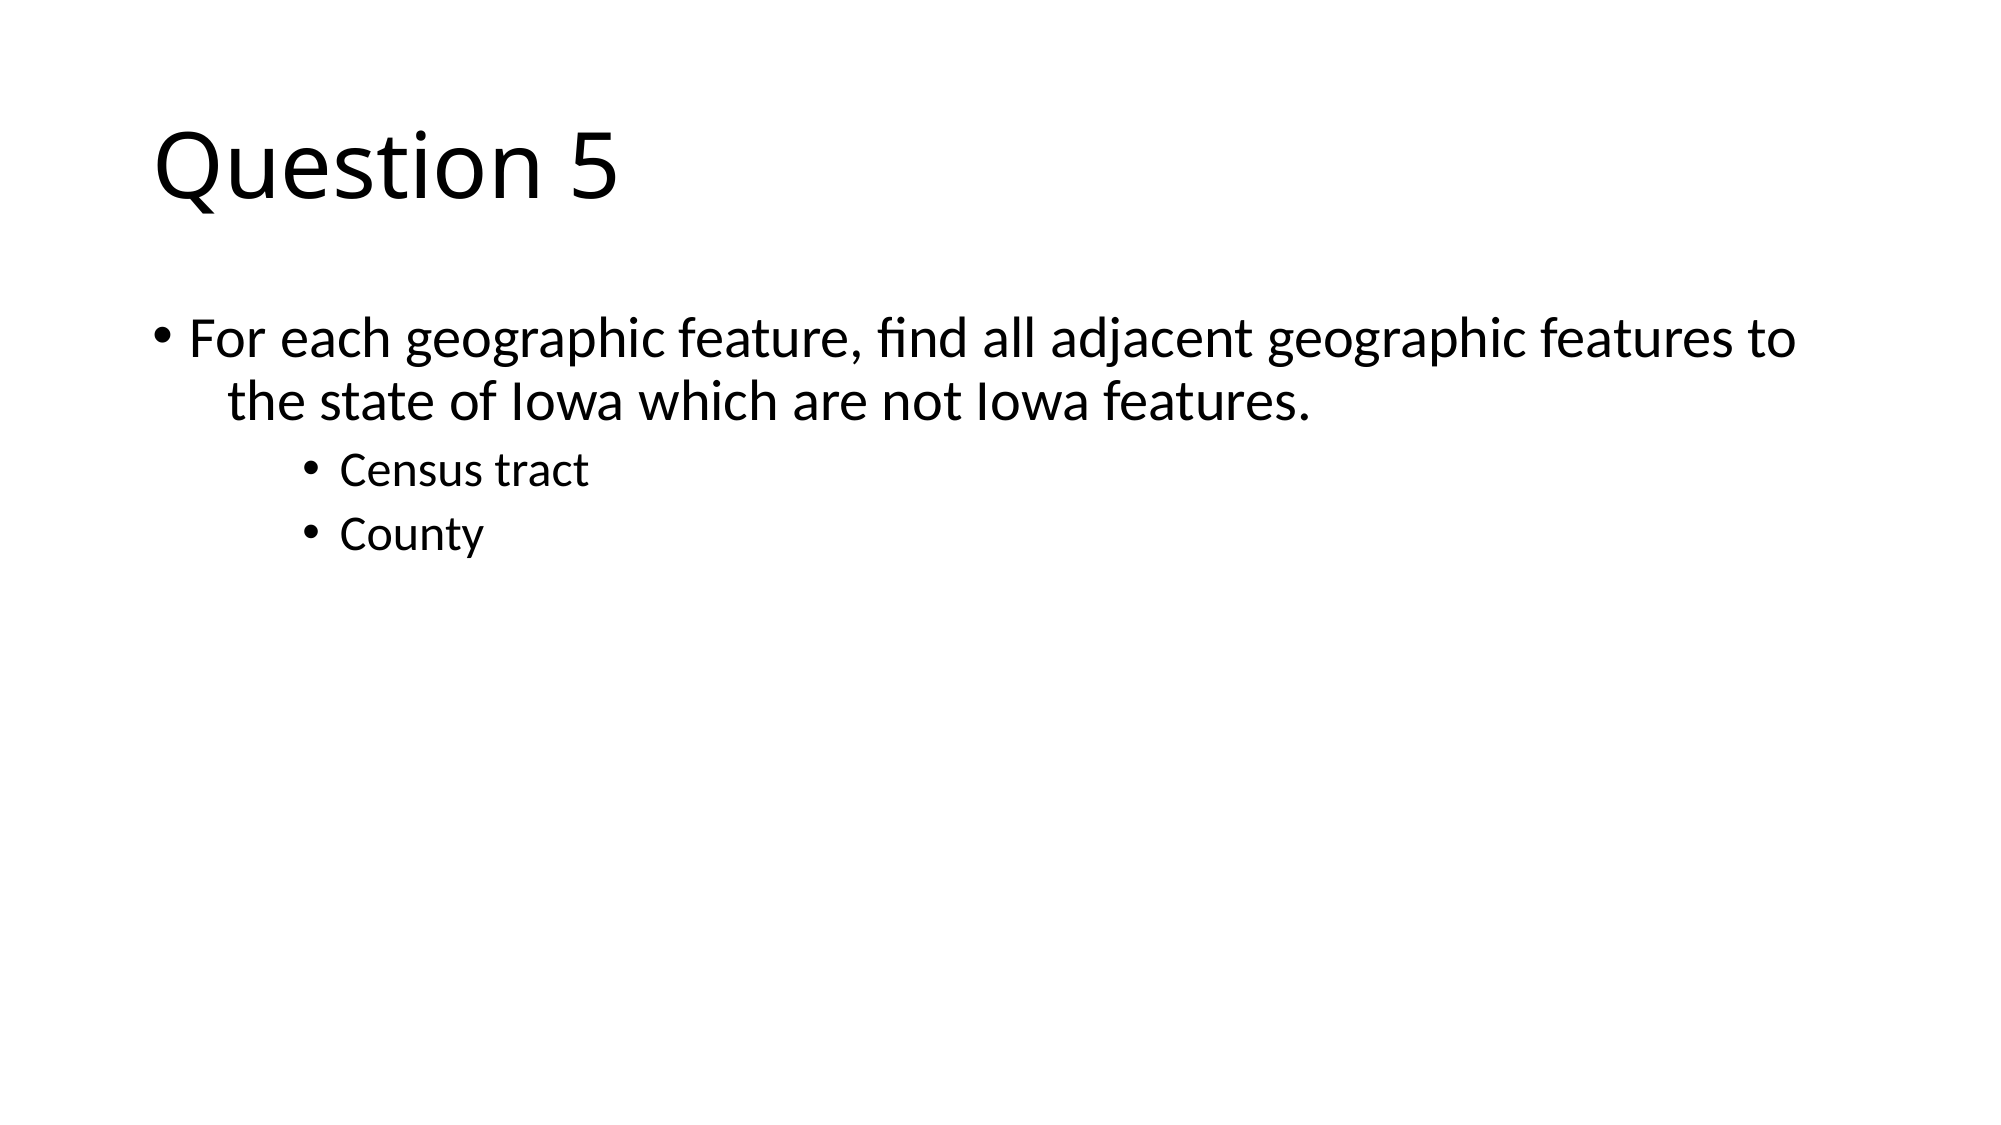

# Question 5
For each geographic feature, find all adjacent geographic features to the state of Iowa which are not Iowa features.
Census tract
County